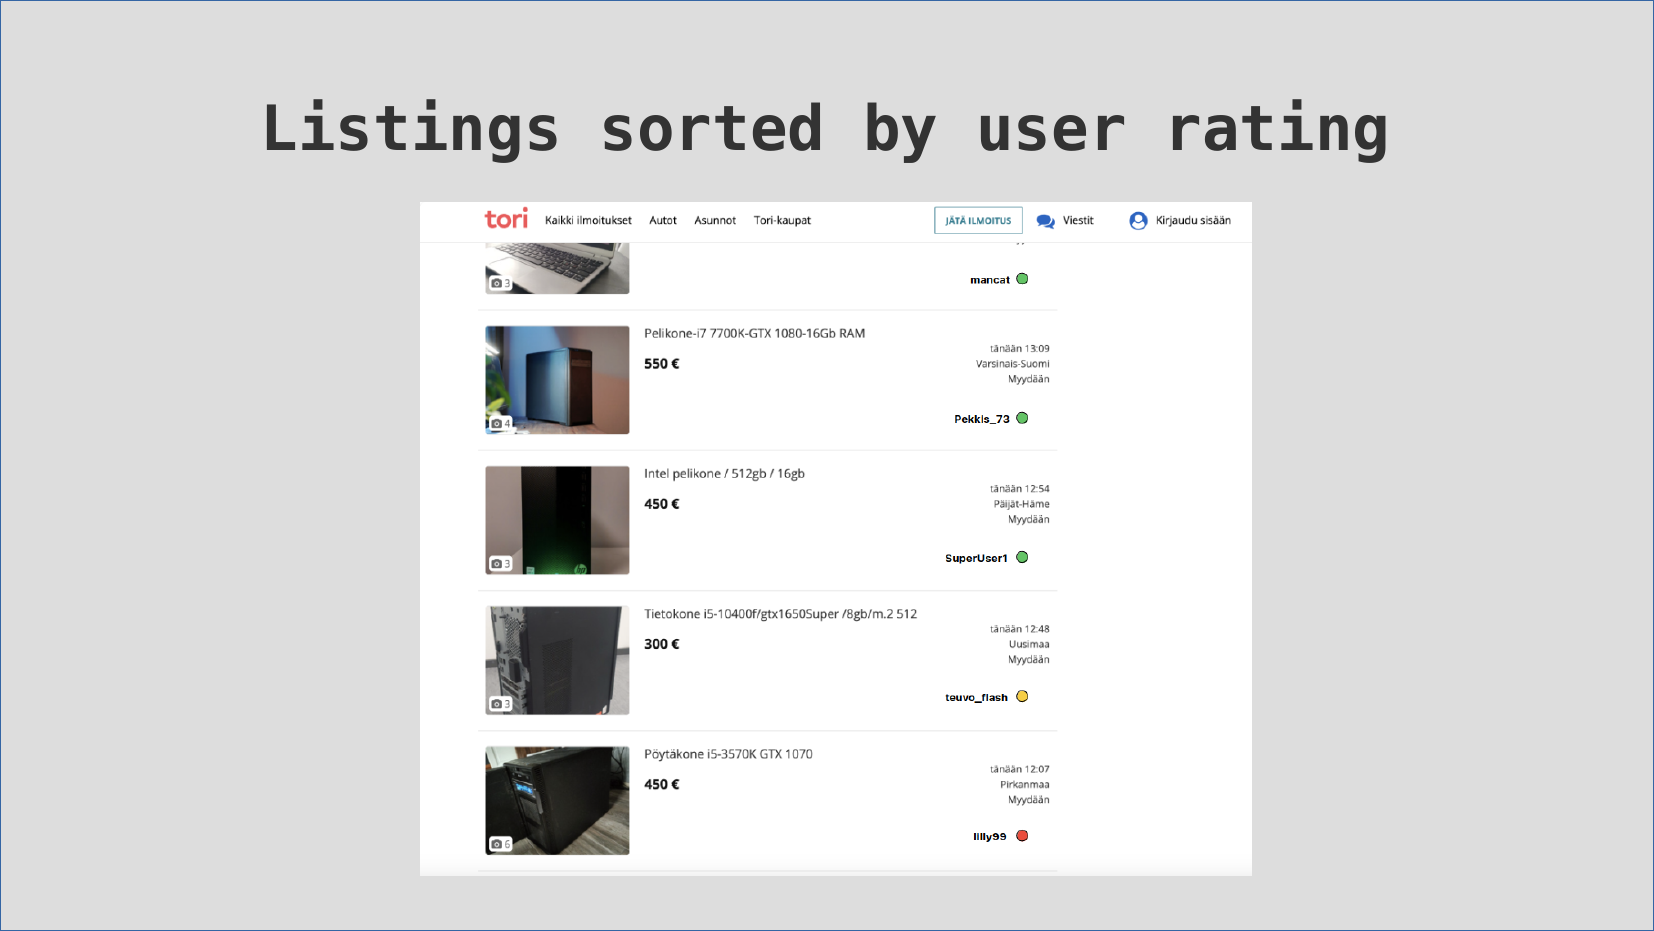

# Listings sorted by user rating
7